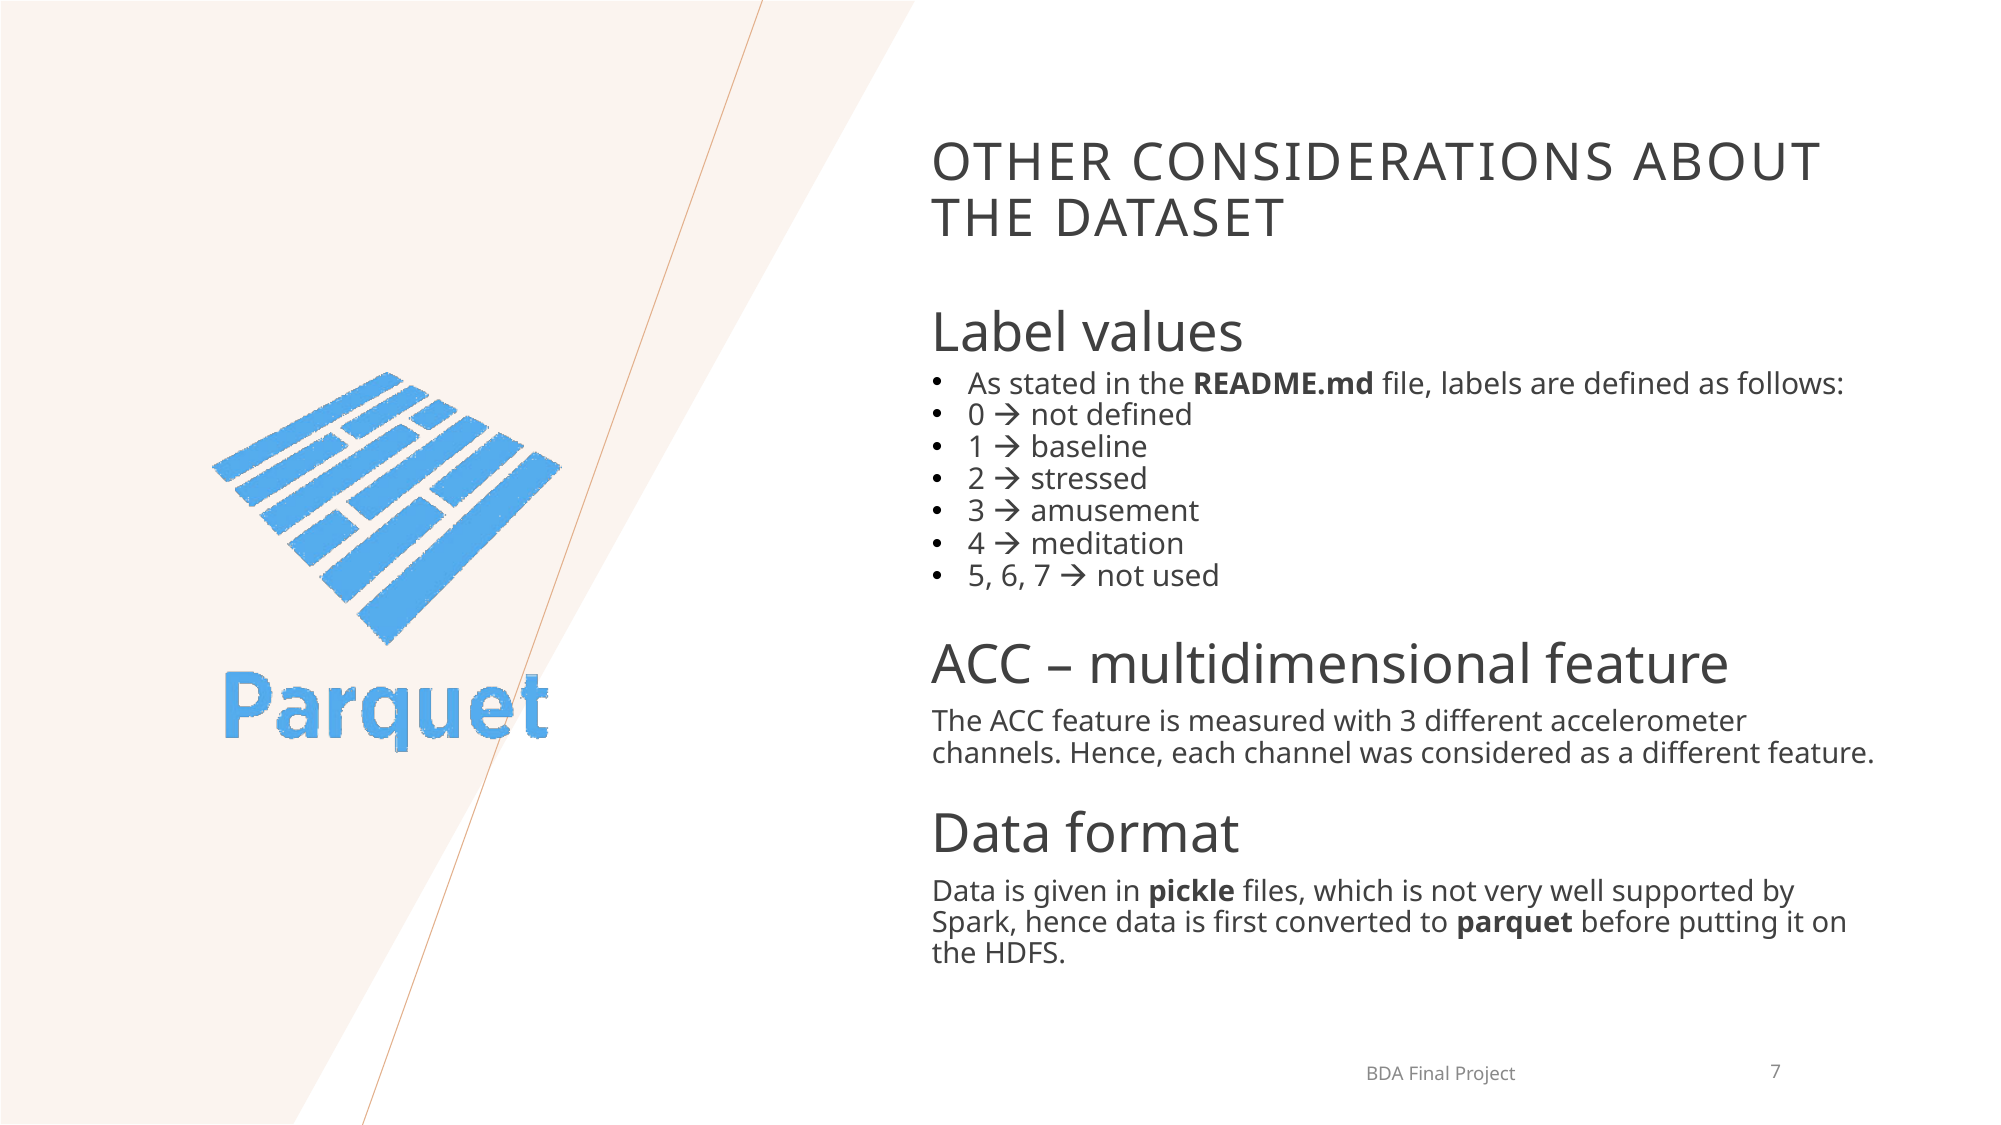

# Other considerations about the dataset
Label values
As stated in the README.md file, labels are defined as follows:
0  not defined
1  baseline
2  stressed
3  amusement
4  meditation
5, 6, 7  not used
ACC – multidimensional feature
The ACC feature is measured with 3 different accelerometer channels. Hence, each channel was considered as a different feature.
Data format
Data is given in pickle files, which is not very well supported by Spark, hence data is first converted to parquet before putting it on the HDFS.
BDA Final Project